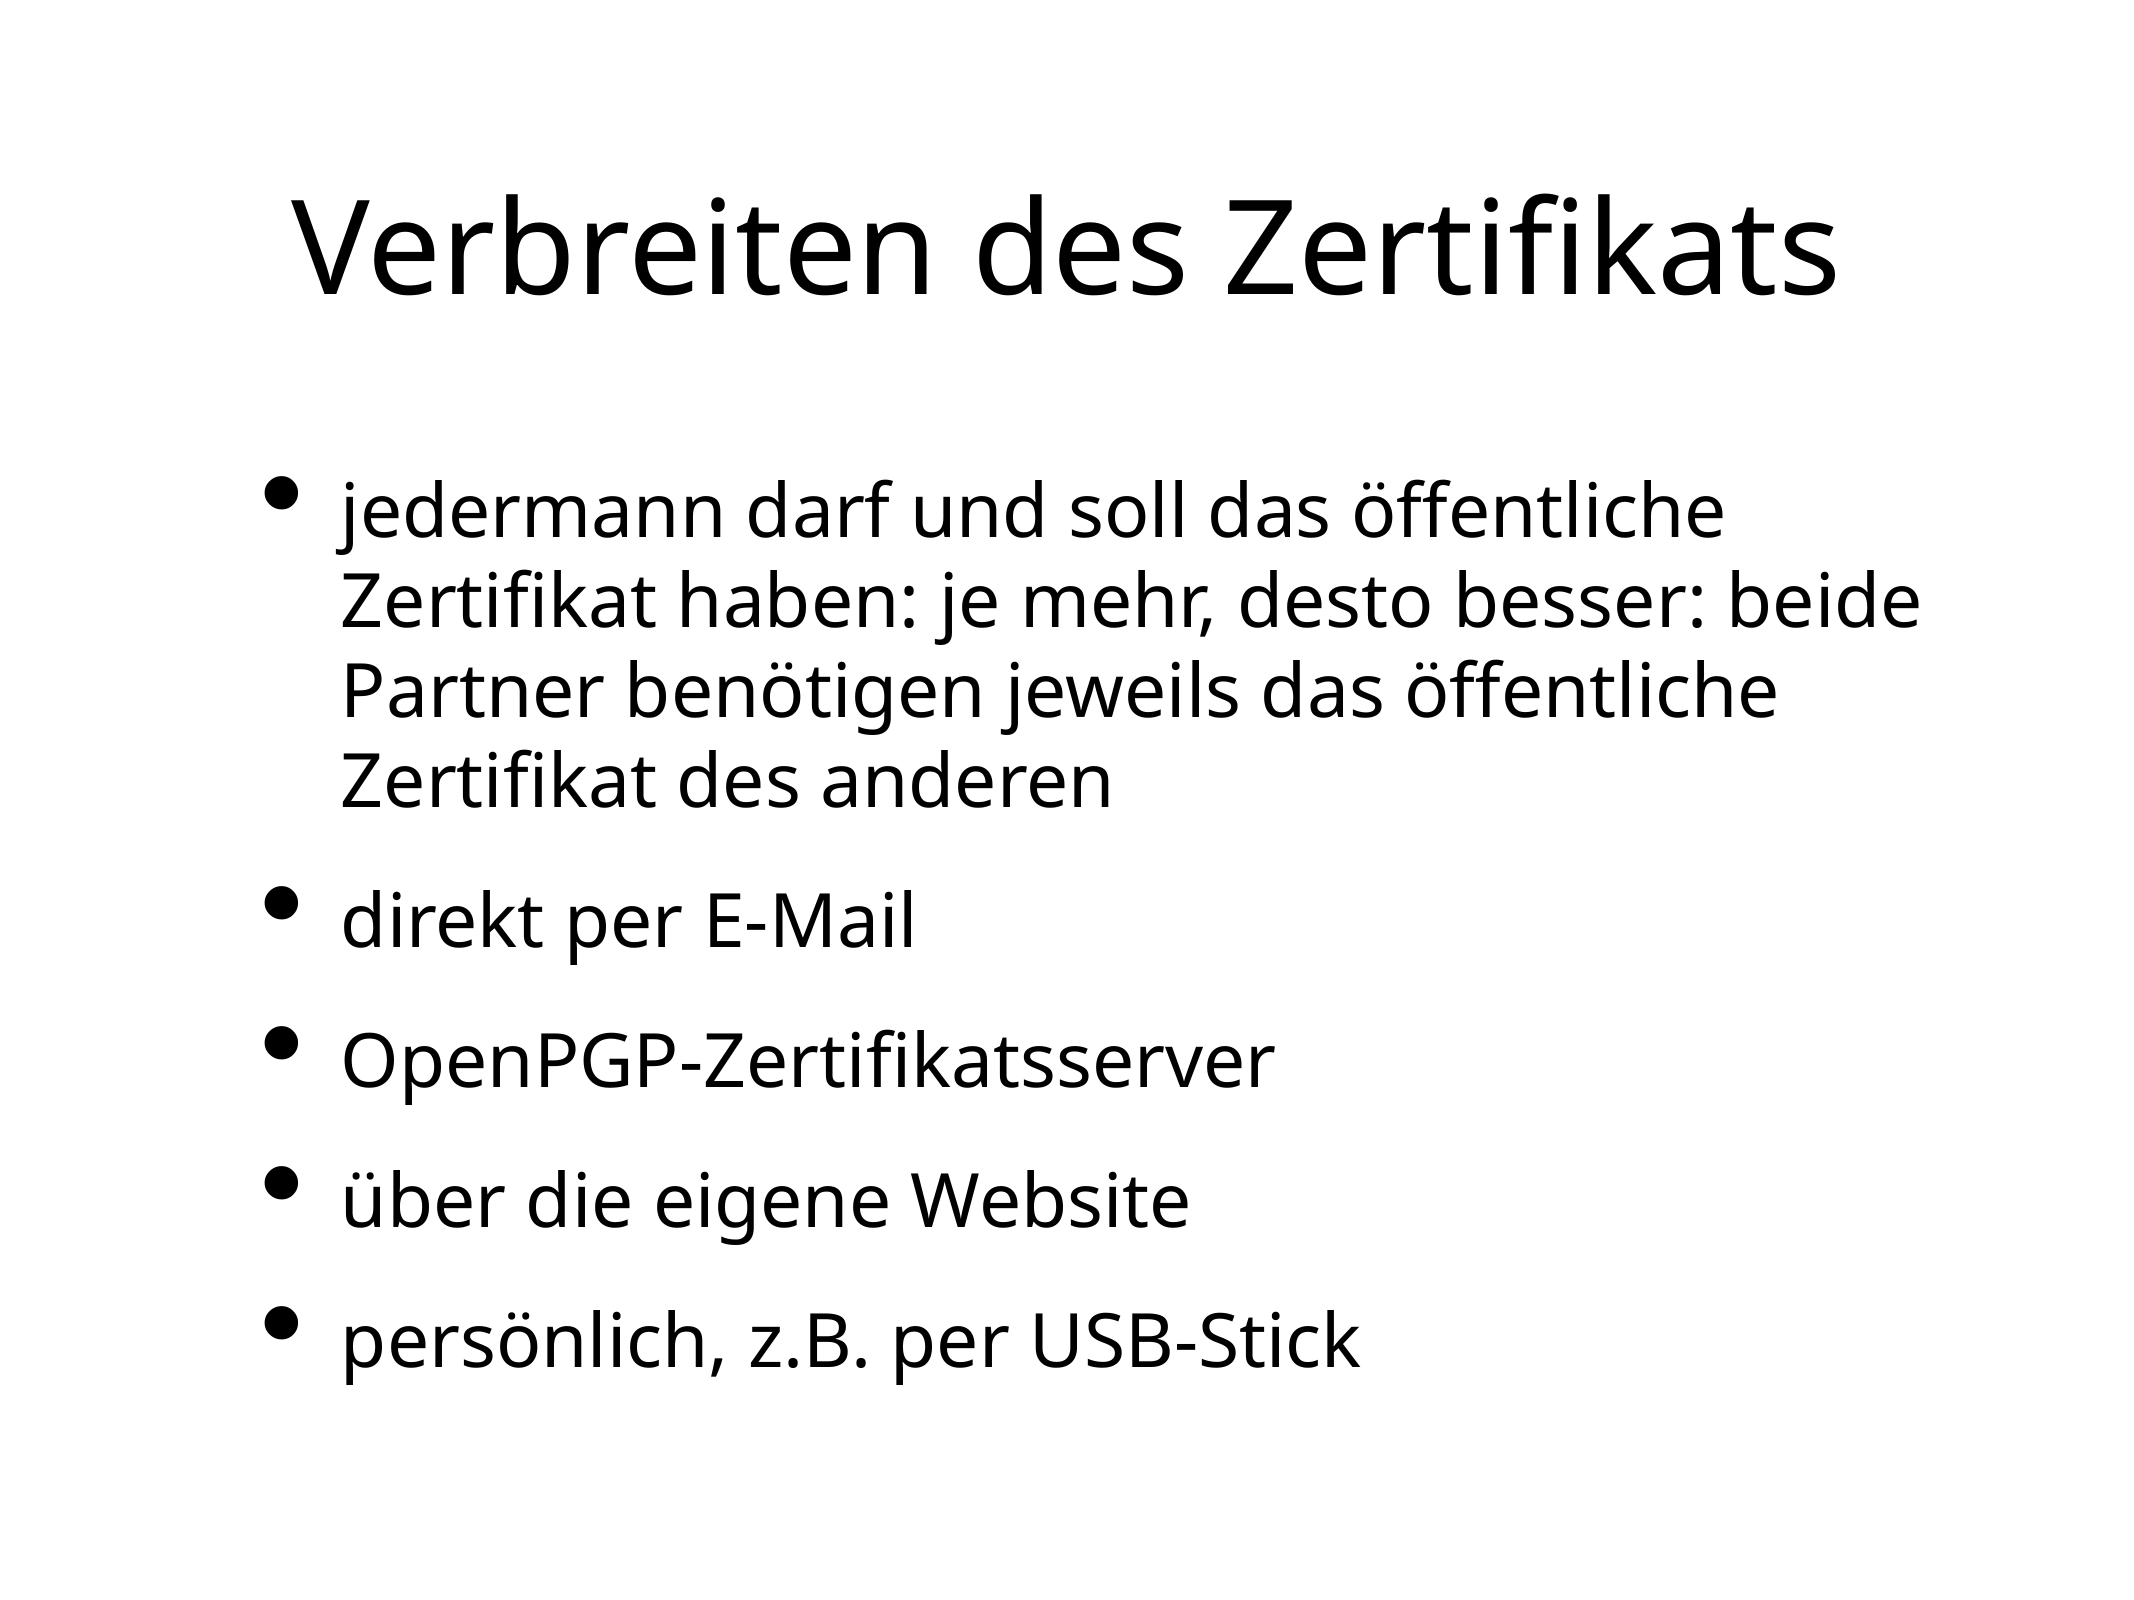

# Verbreiten des Zertifikats
jedermann darf und soll das öffentliche Zertifikat haben: je mehr, desto besser: beide Partner benötigen jeweils das öffentliche Zertifikat des anderen
direkt per E-Mail
OpenPGP-Zertifikatsserver
über die eigene Website
persönlich, z.B. per USB-Stick